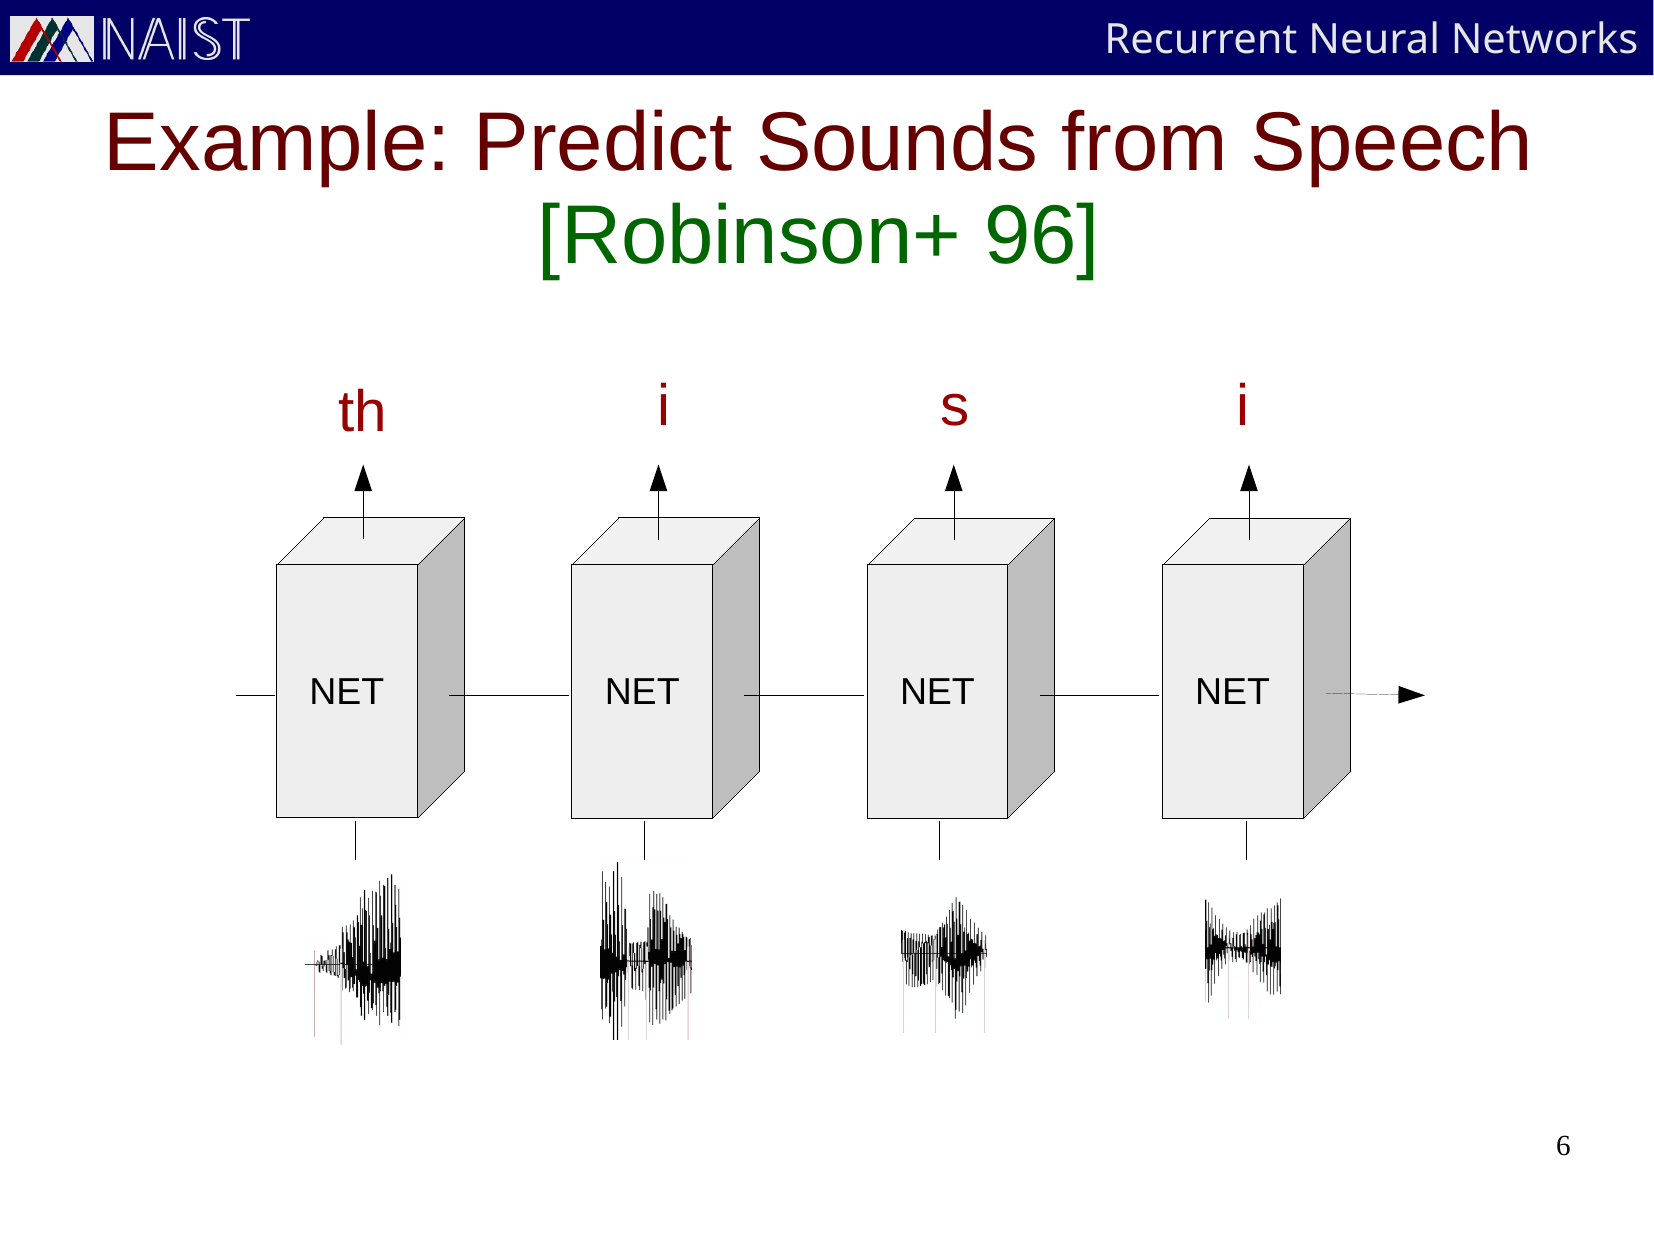

# Example: Predict Sounds from Speech [Robinson+ 96]
i
s
i
th
NET
NET
NET
NET
6